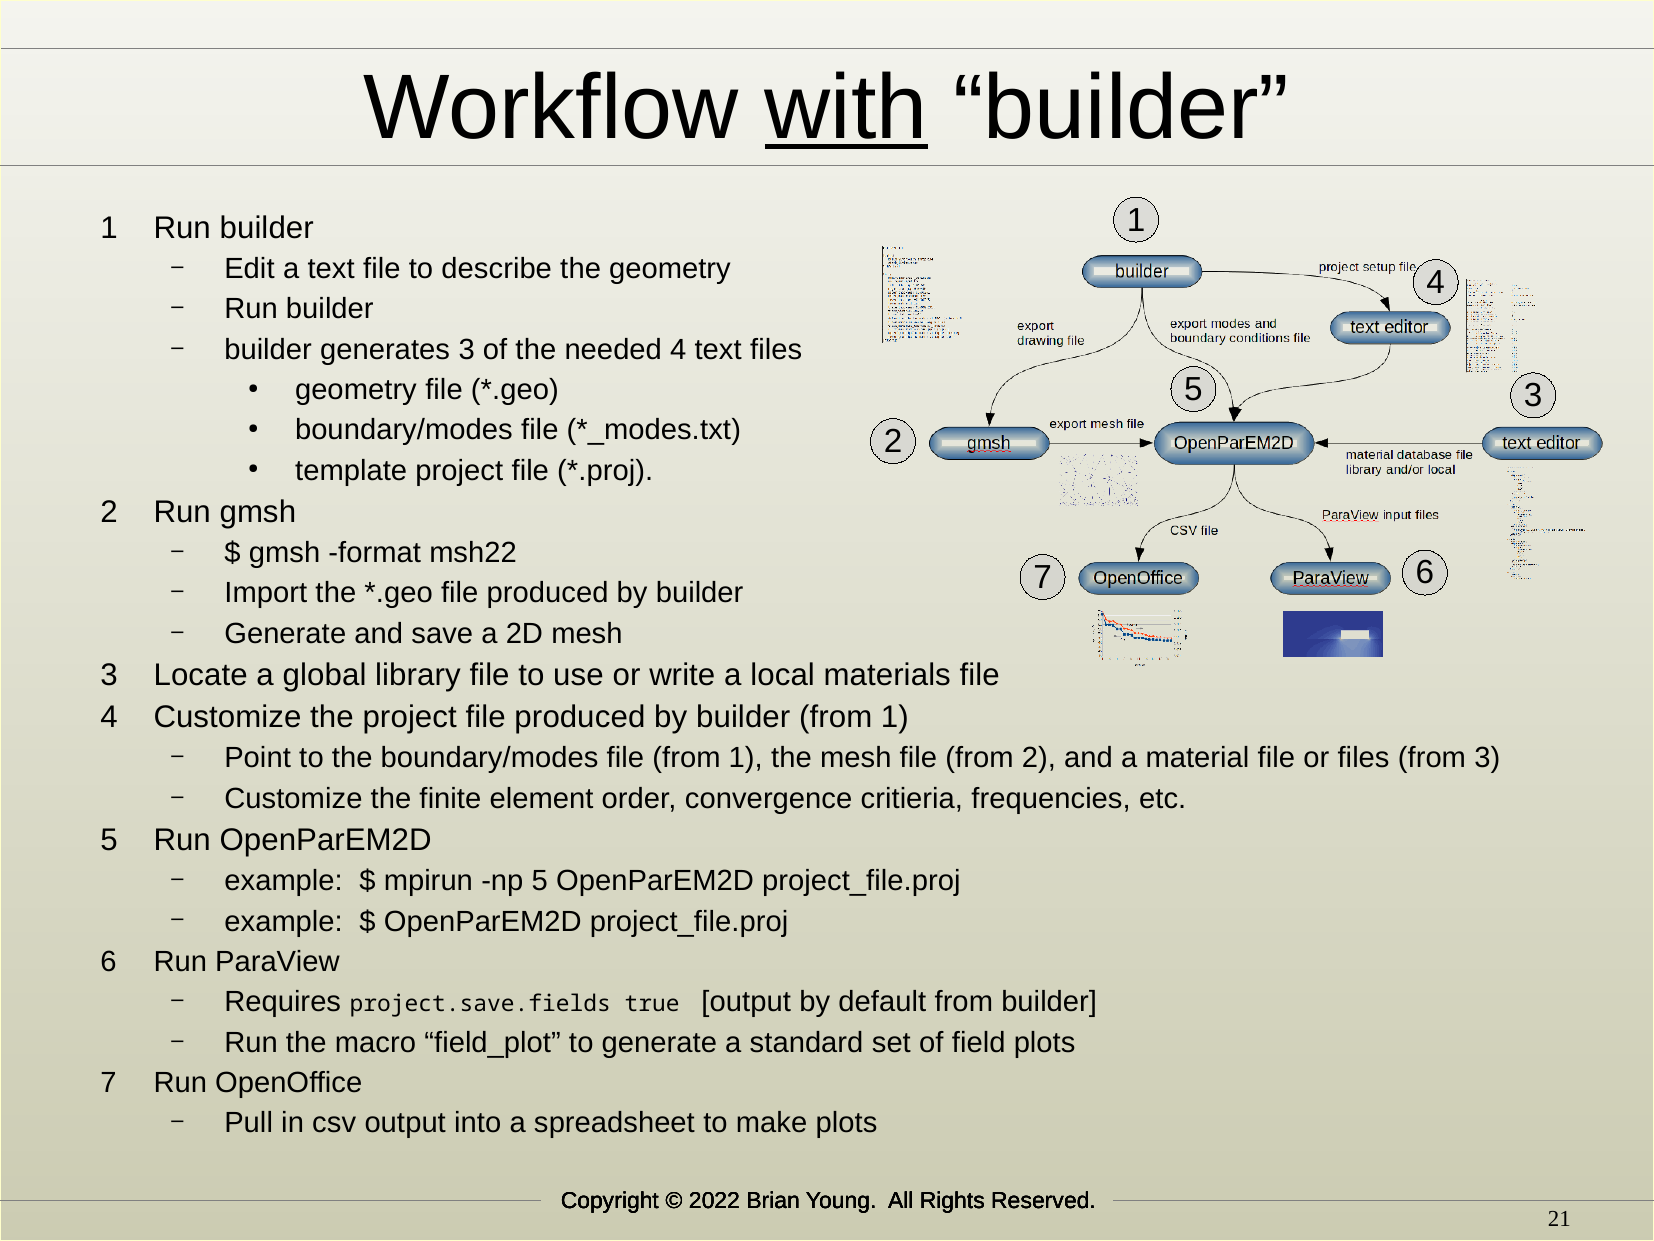

# Workflow with “builder”
1
Run builder
Edit a text file to describe the geometry
Run builder
builder generates 3 of the needed 4 text files
geometry file (*.geo)
boundary/modes file (*_modes.txt)
template project file (*.proj).
Run gmsh
$ gmsh -format msh22
Import the *.geo file produced by builder
Generate and save a 2D mesh
Locate a global library file to use or write a local materials file
Customize the project file produced by builder (from 1)
Point to the boundary/modes file (from 1), the mesh file (from 2), and a material file or files (from 3)
Customize the finite element order, convergence critieria, frequencies, etc.
Run OpenParEM2D
example: $ mpirun -np 5 OpenParEM2D project_file.proj
example: $ OpenParEM2D project_file.proj
Run ParaView
Requires project.save.fields true [output by default from builder]
Run the macro “field_plot” to generate a standard set of field plots
Run OpenOffice
Pull in csv output into a spreadsheet to make plots
4
5
3
2
6
7
21